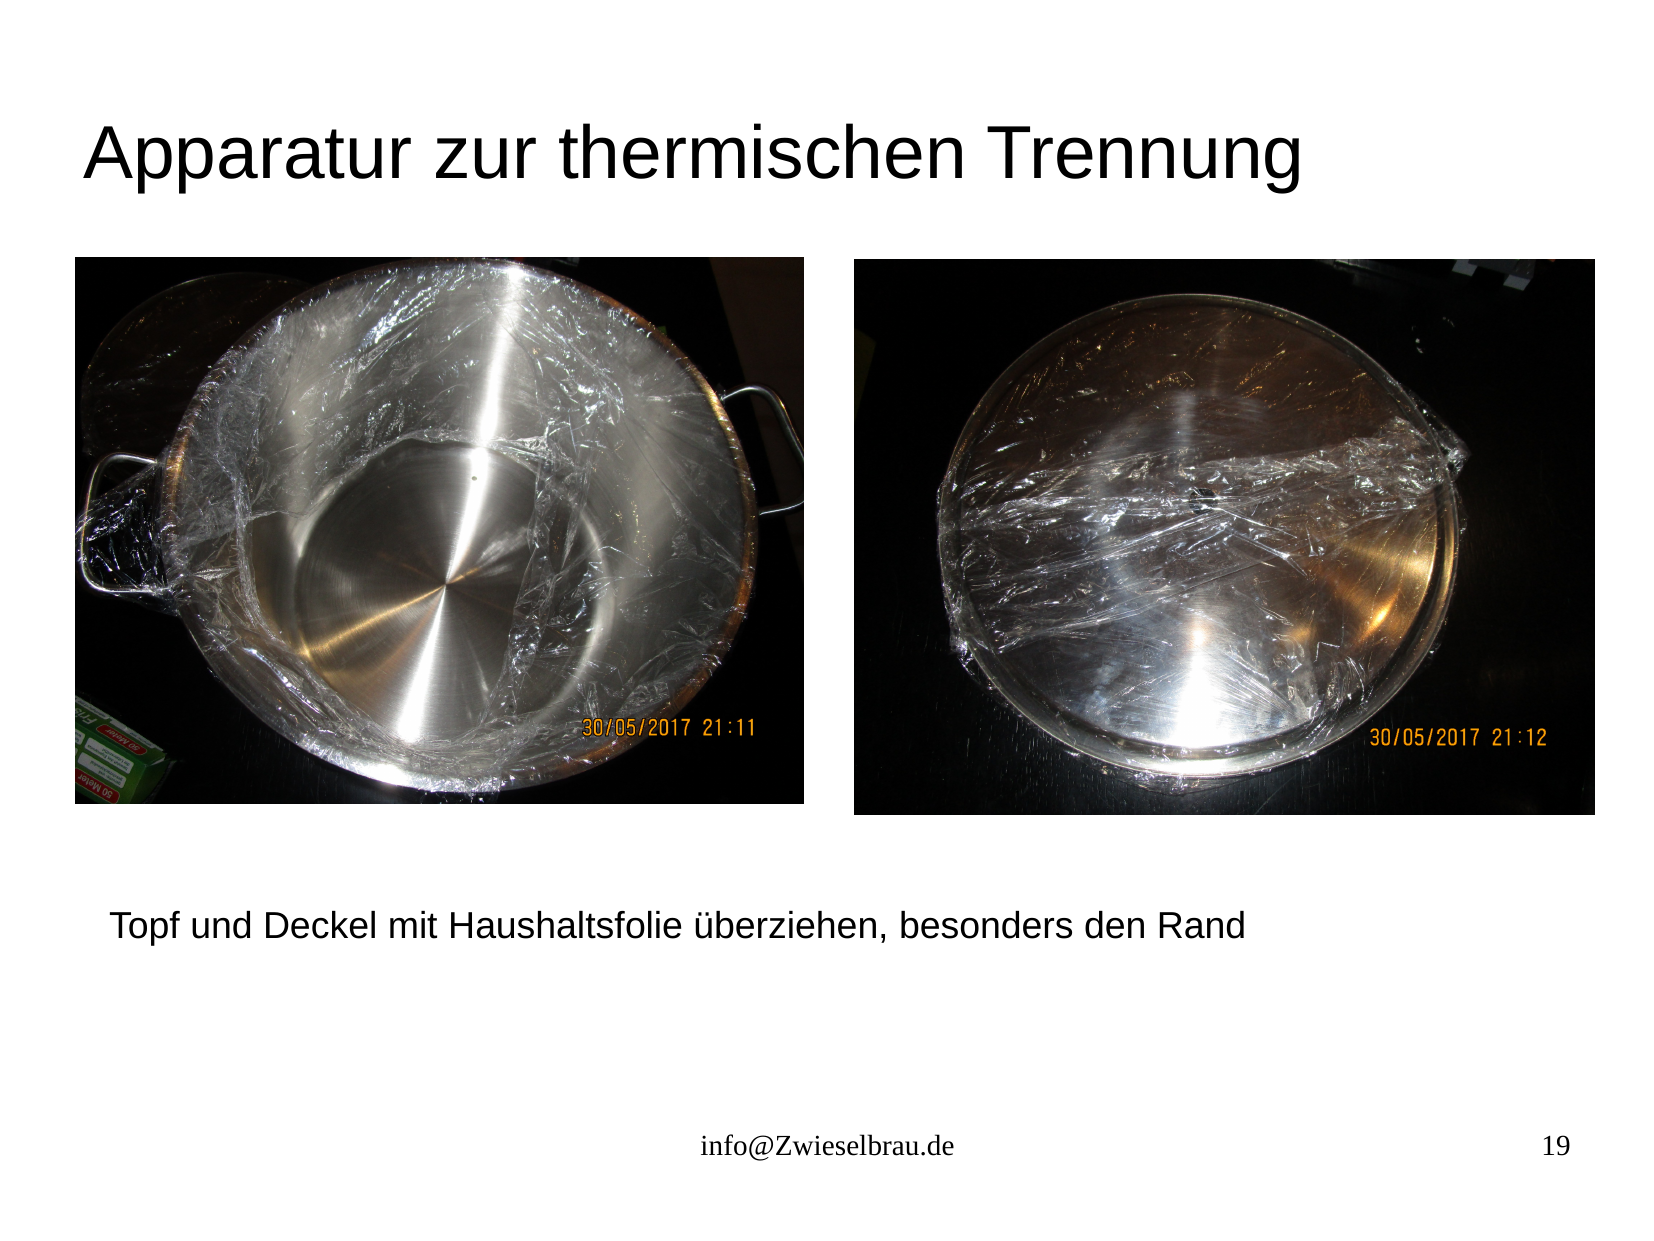

# Apparatur zur thermischen Trennung
Topf und Deckel mit Haushaltsfolie überziehen, besonders den Rand
info@Zwieselbrau.de
19